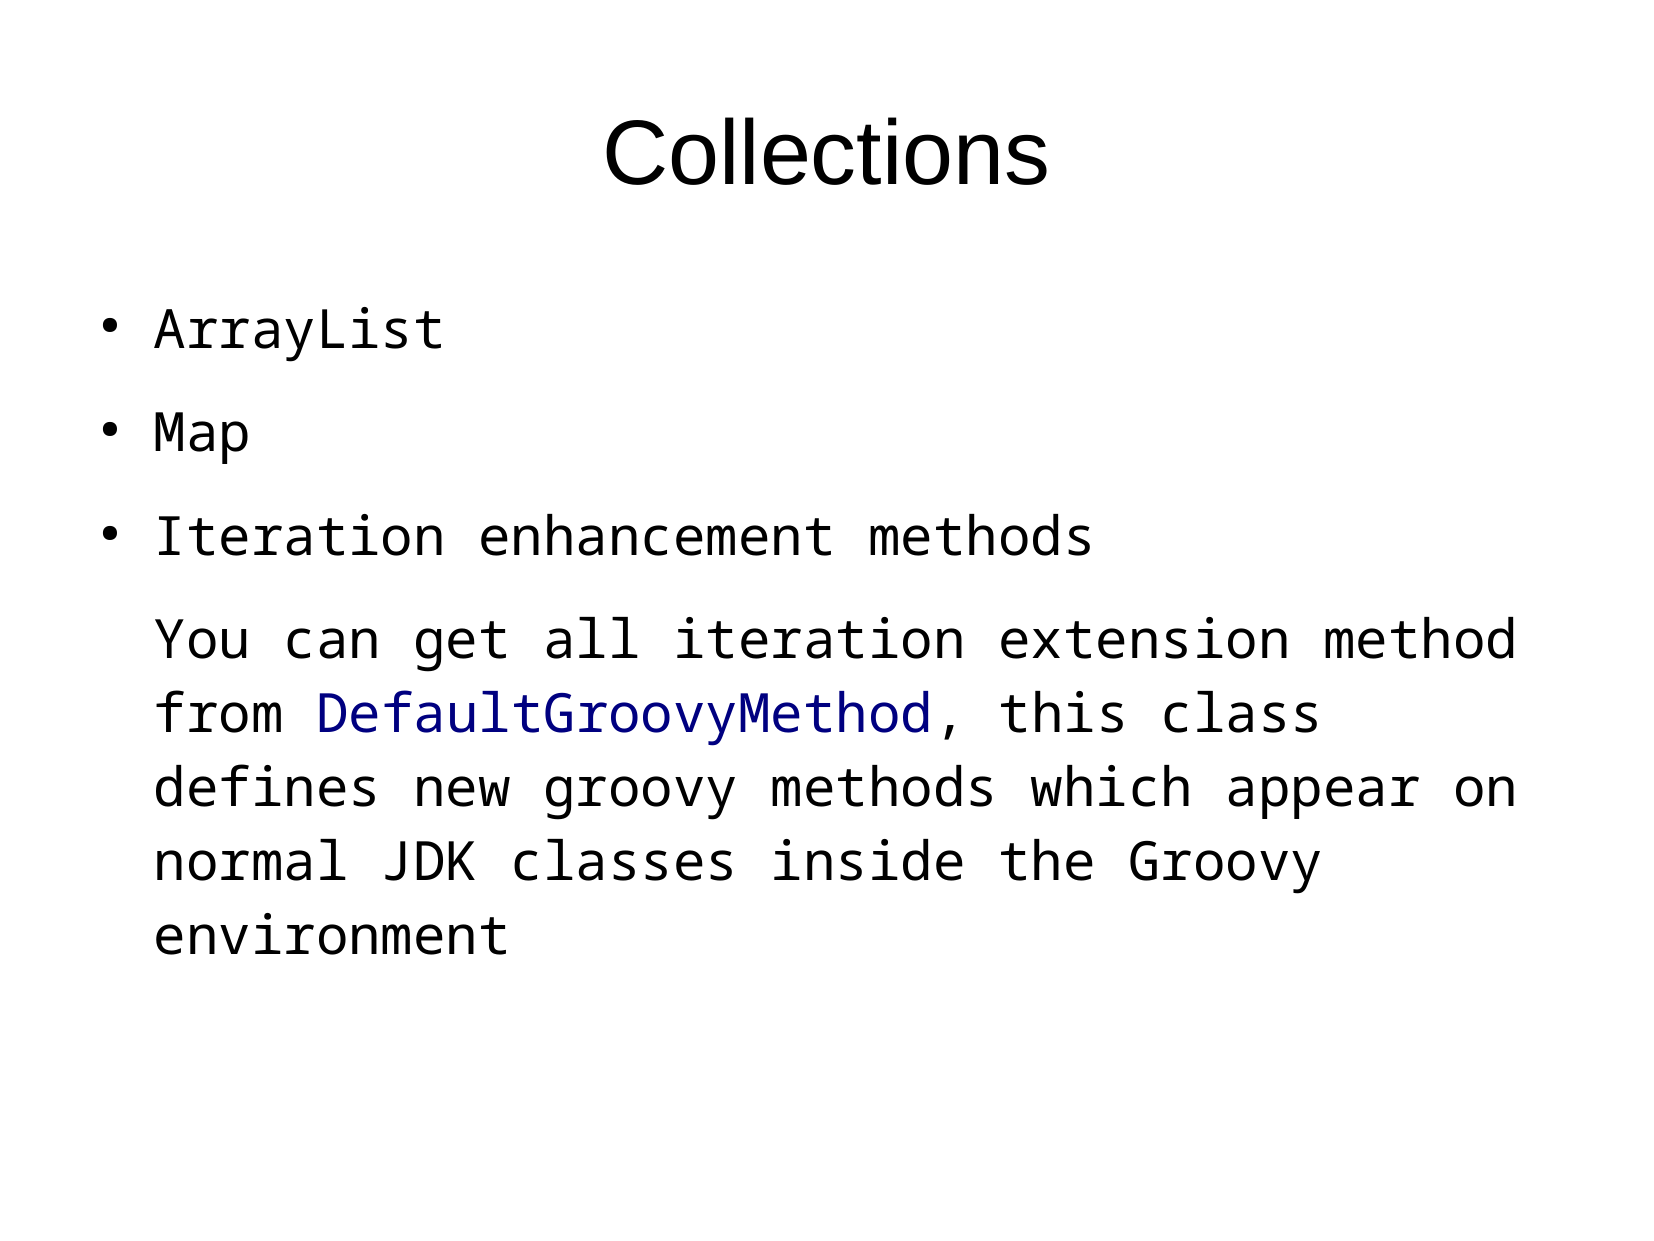

# Collections
ArrayList
Map
Iteration enhancement methods
You can get all iteration extension method from DefaultGroovyMethod, this class defines new groovy methods which appear on normal JDK classes inside the Groovy environment